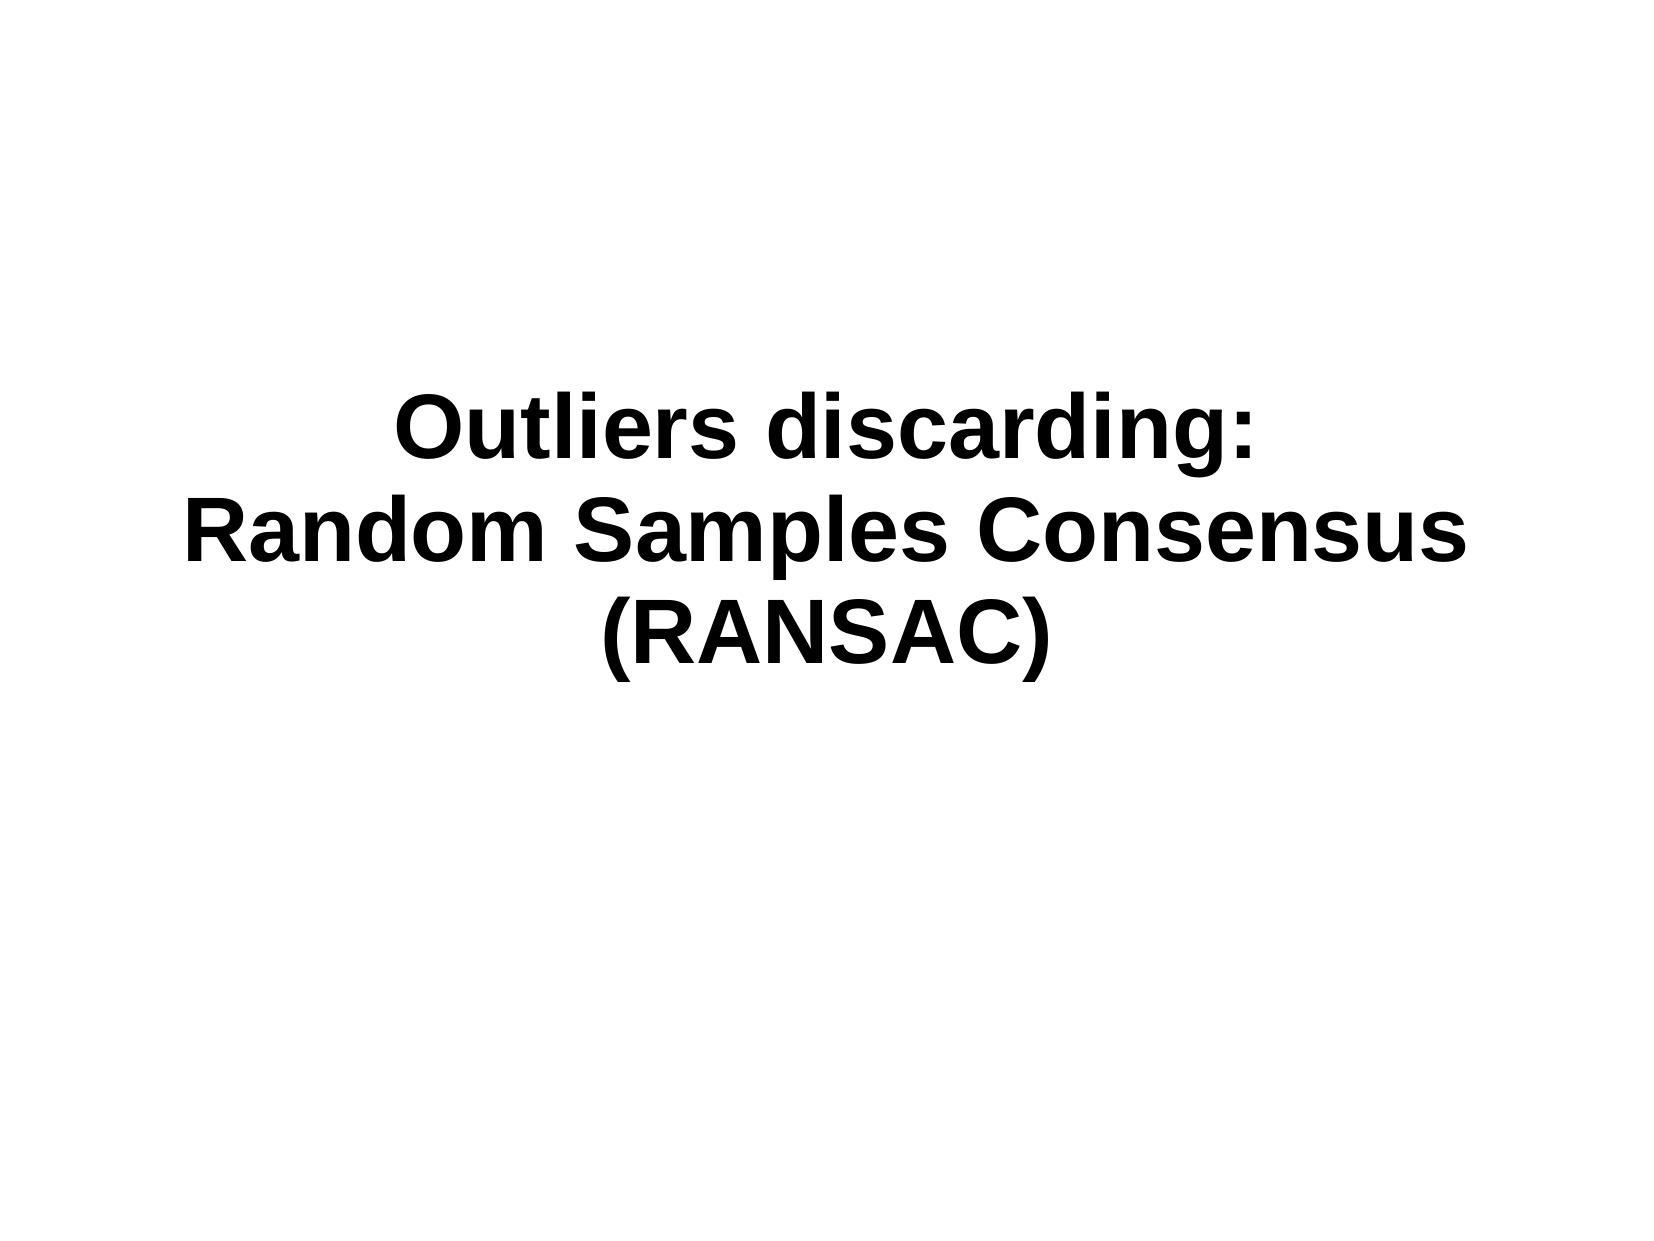

# Outliers discarding:
Random Samples Consensus (RANSAC)